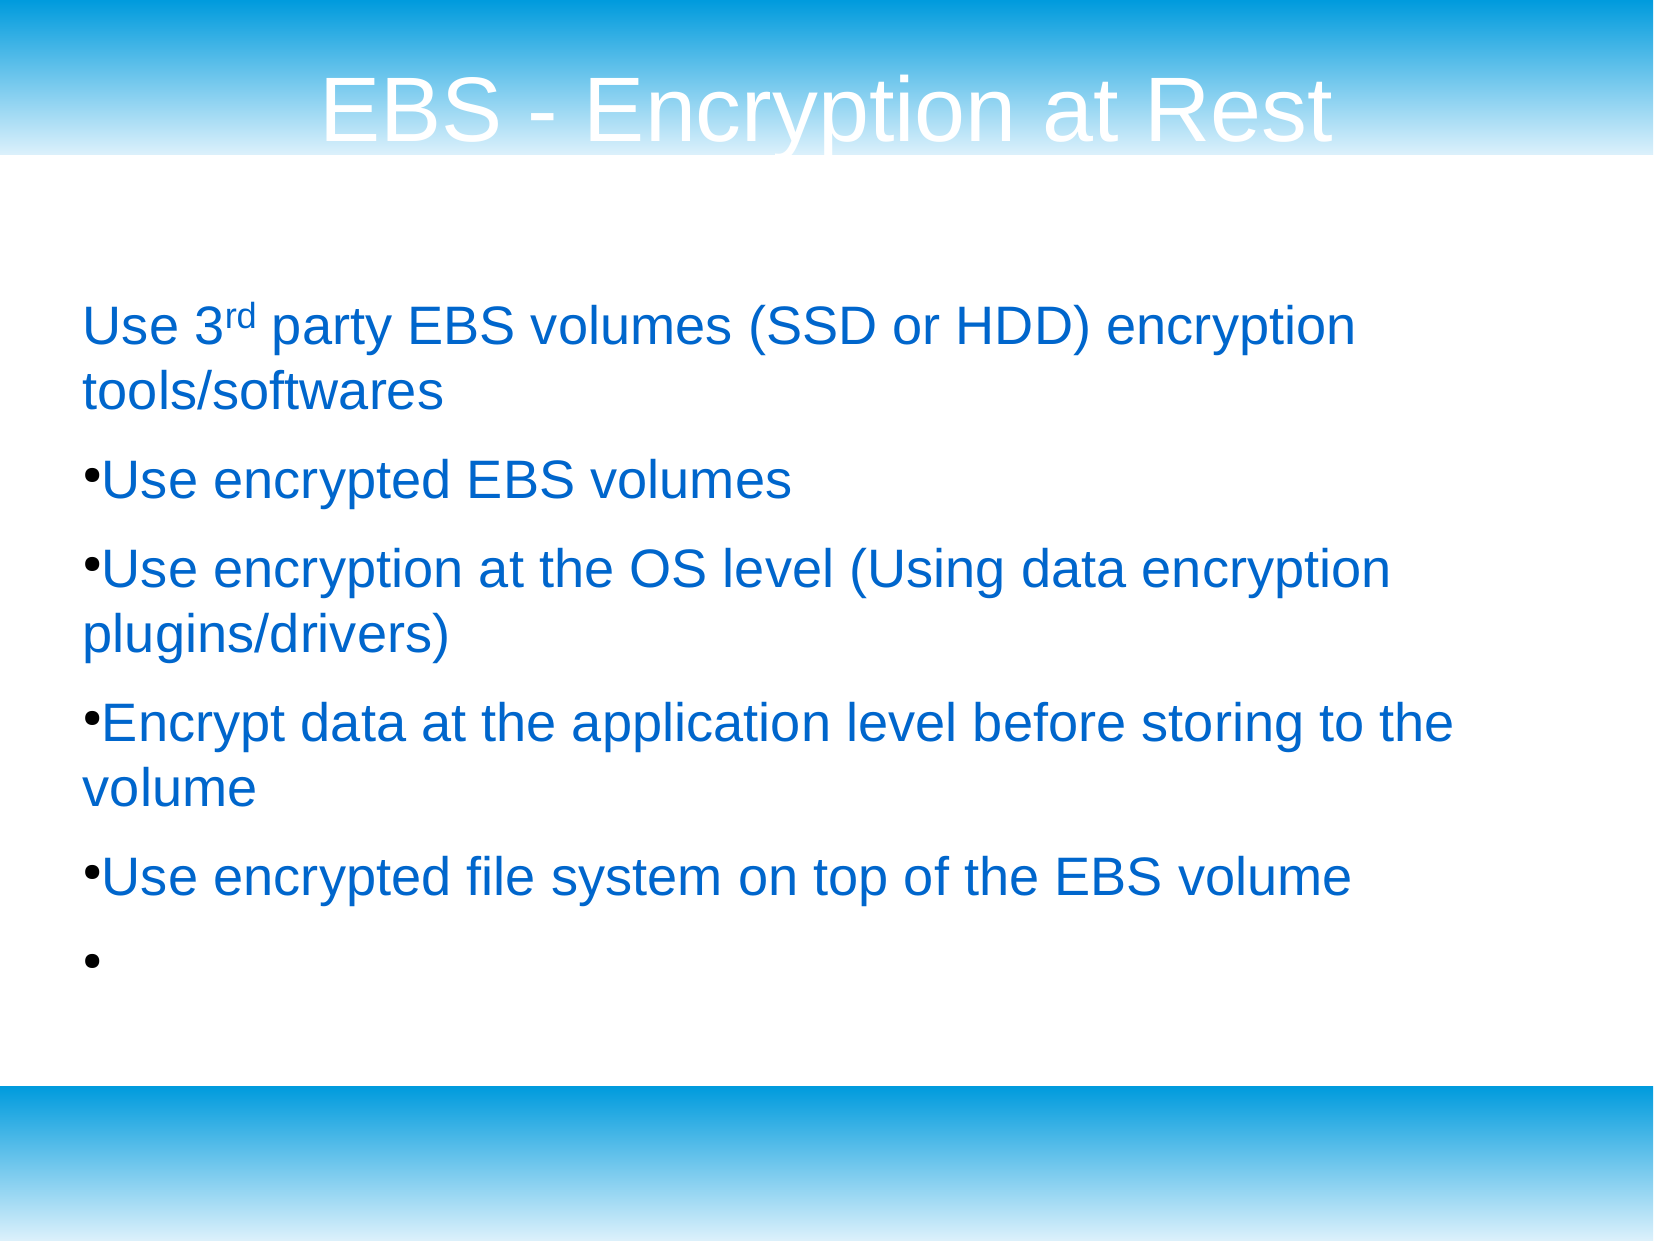

# EBS - Encryption at Rest
Use 3rd party EBS volumes (SSD or HDD) encryption tools/softwares
Use encrypted EBS volumes
Use encryption at the OS level (Using data encryption plugins/drivers)
Encrypt data at the application level before storing to the volume
Use encrypted file system on top of the EBS volume